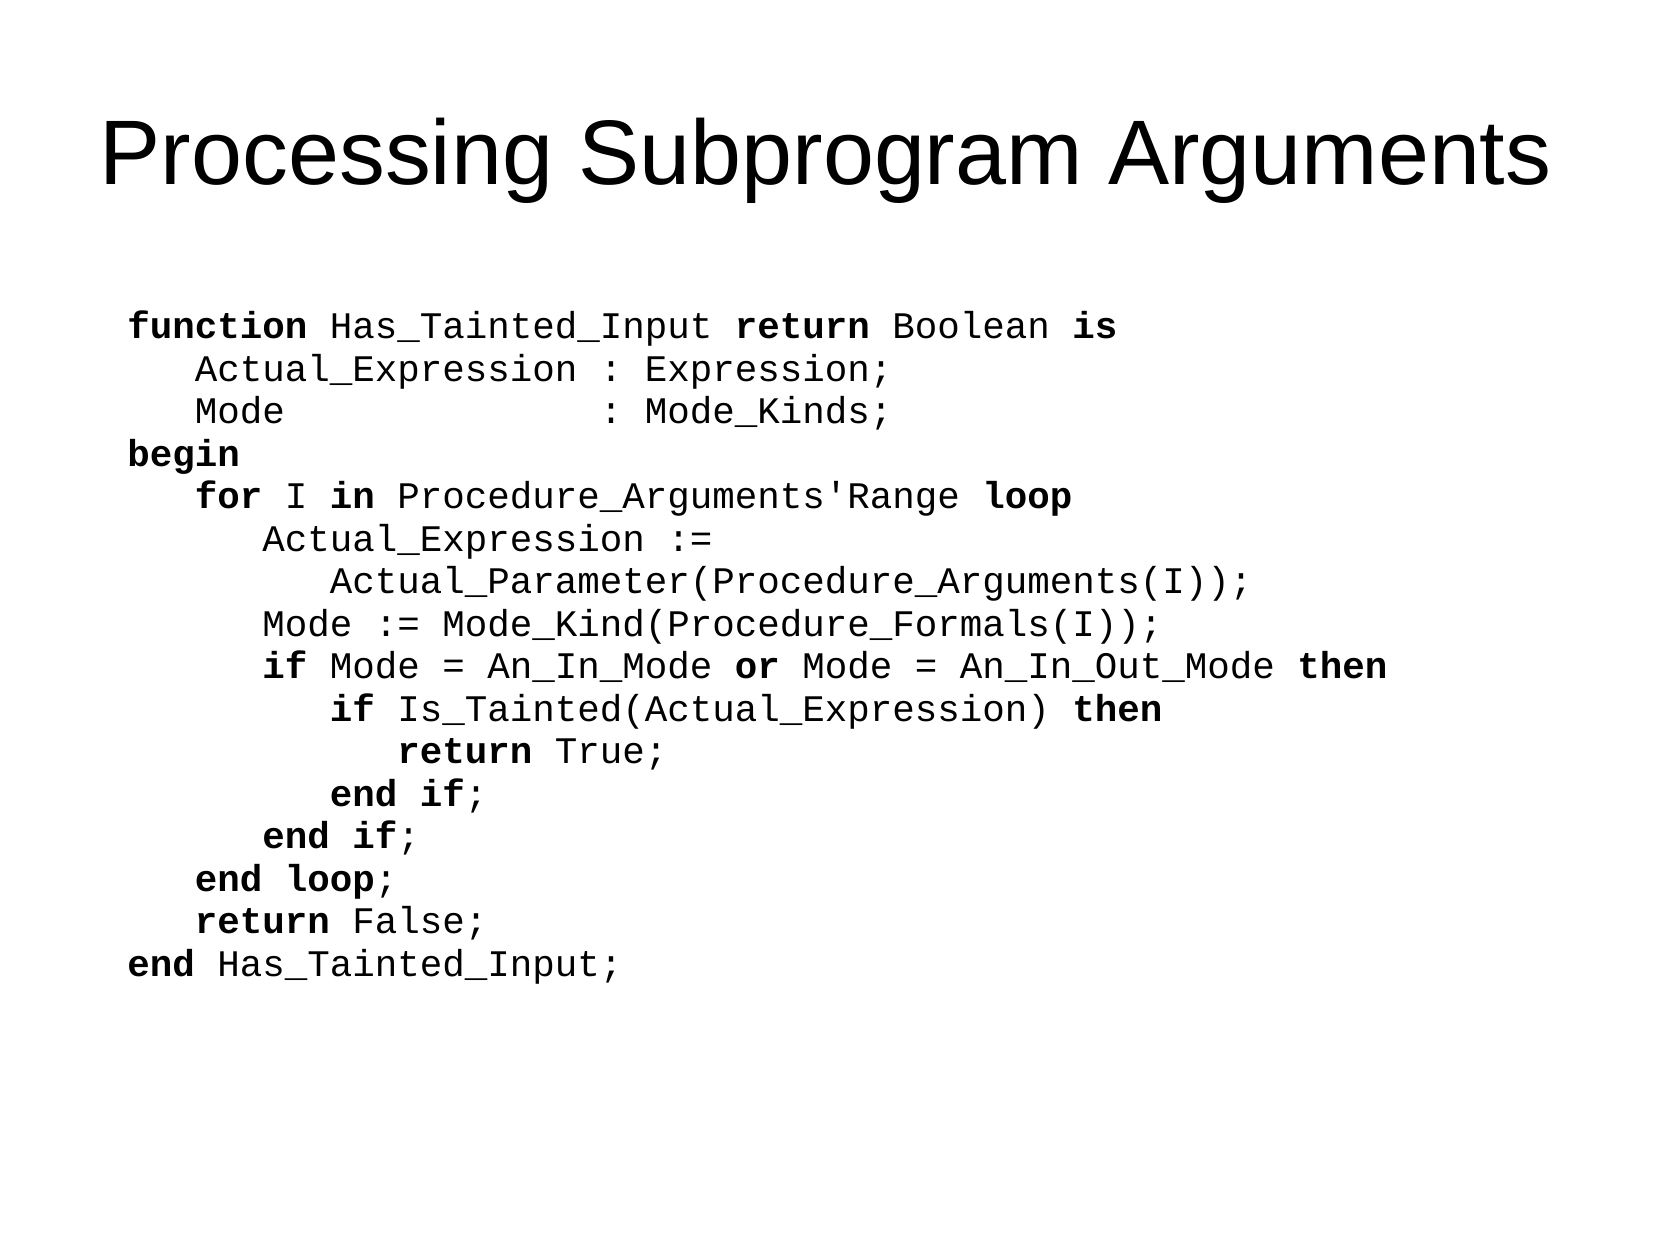

# Processing Subprogram Arguments
function Has_Tainted_Input return Boolean is
 Actual_Expression : Expression;
 Mode : Mode_Kinds;
begin
 for I in Procedure_Arguments'Range loop
 Actual_Expression :=
 Actual_Parameter(Procedure_Arguments(I));
 Mode := Mode_Kind(Procedure_Formals(I));
 if Mode = An_In_Mode or Mode = An_In_Out_Mode then
 if Is_Tainted(Actual_Expression) then
 return True;
 end if;
 end if;
 end loop;
 return False;
end Has_Tainted_Input;